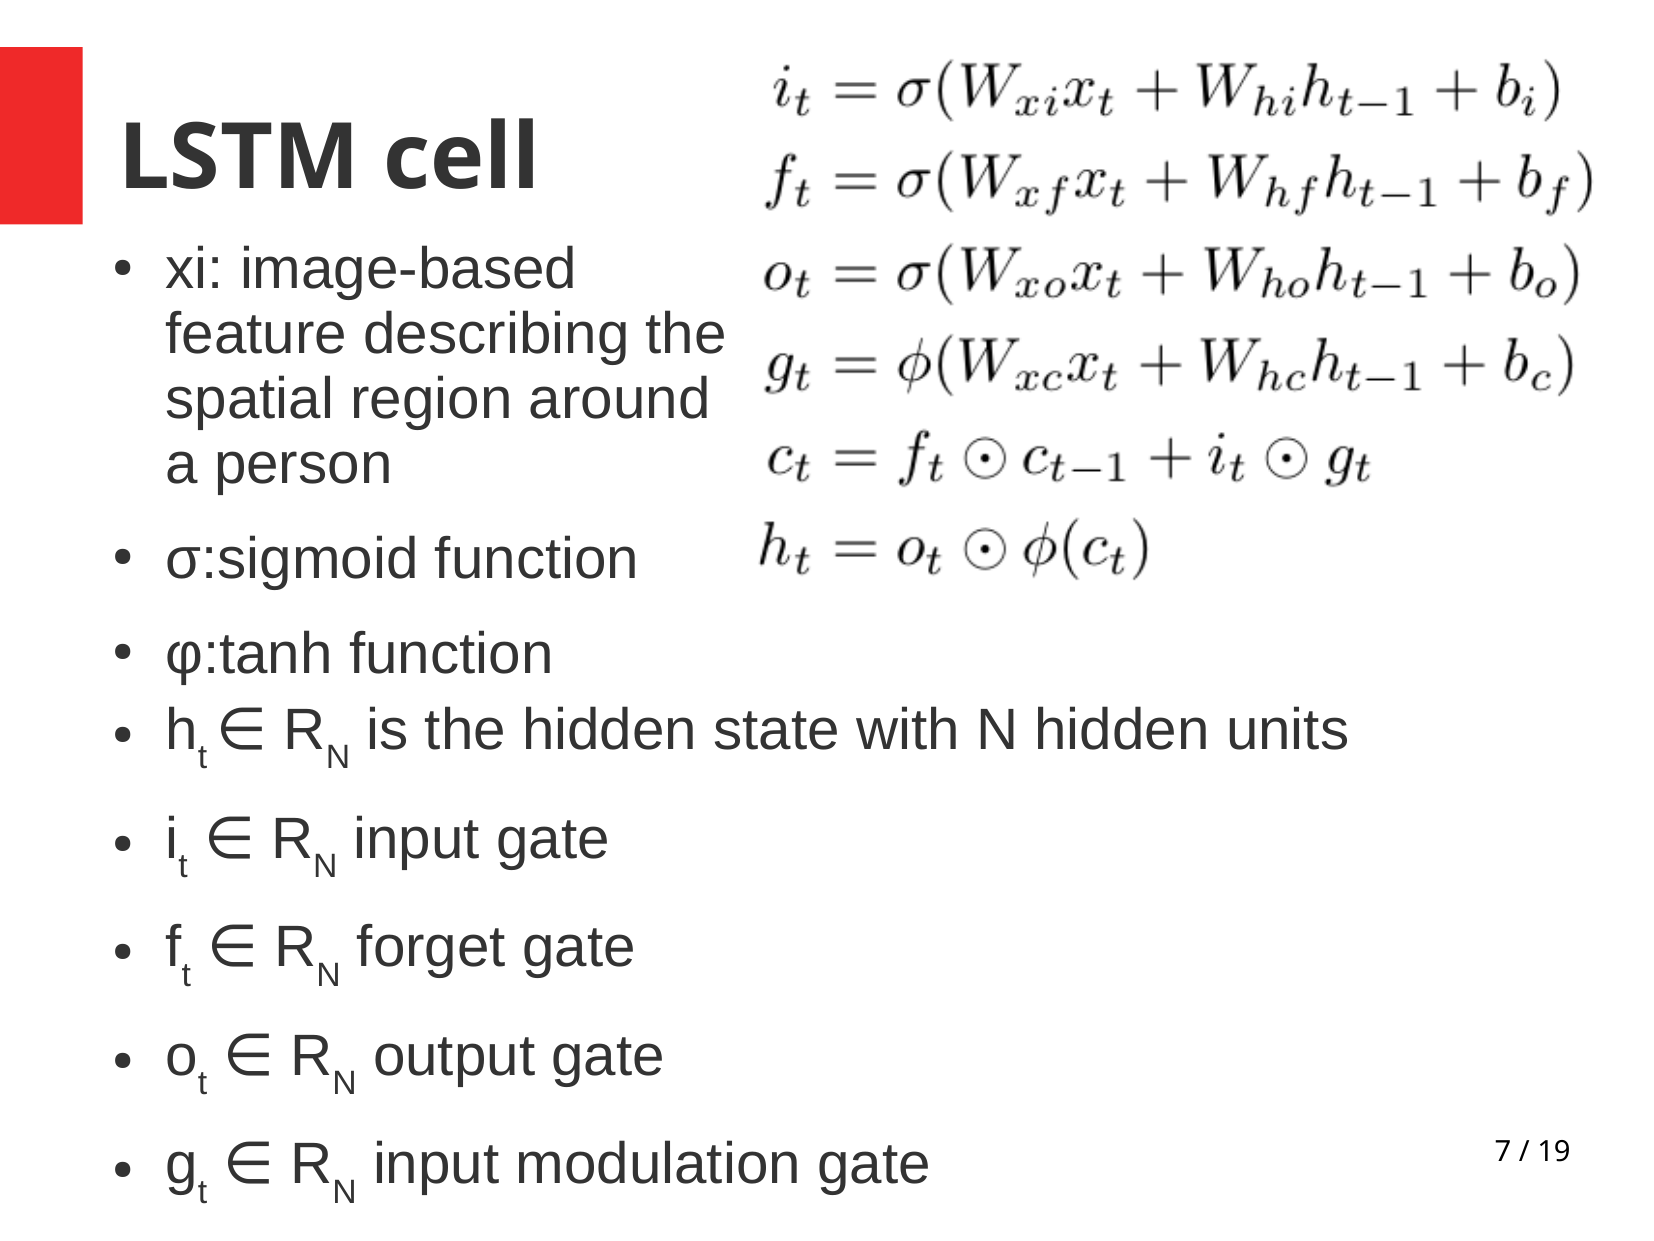

# LSTM cell
xi: image-based feature describing the spatial region around a person
σ:sigmoid function
φ:tanh function
ht ∈ RN is the hidden state with N hidden units
it ∈ RN input gate
ft ∈ RN forget gate
ot ∈ RN output gate
gt ∈ RN input modulation gate
7